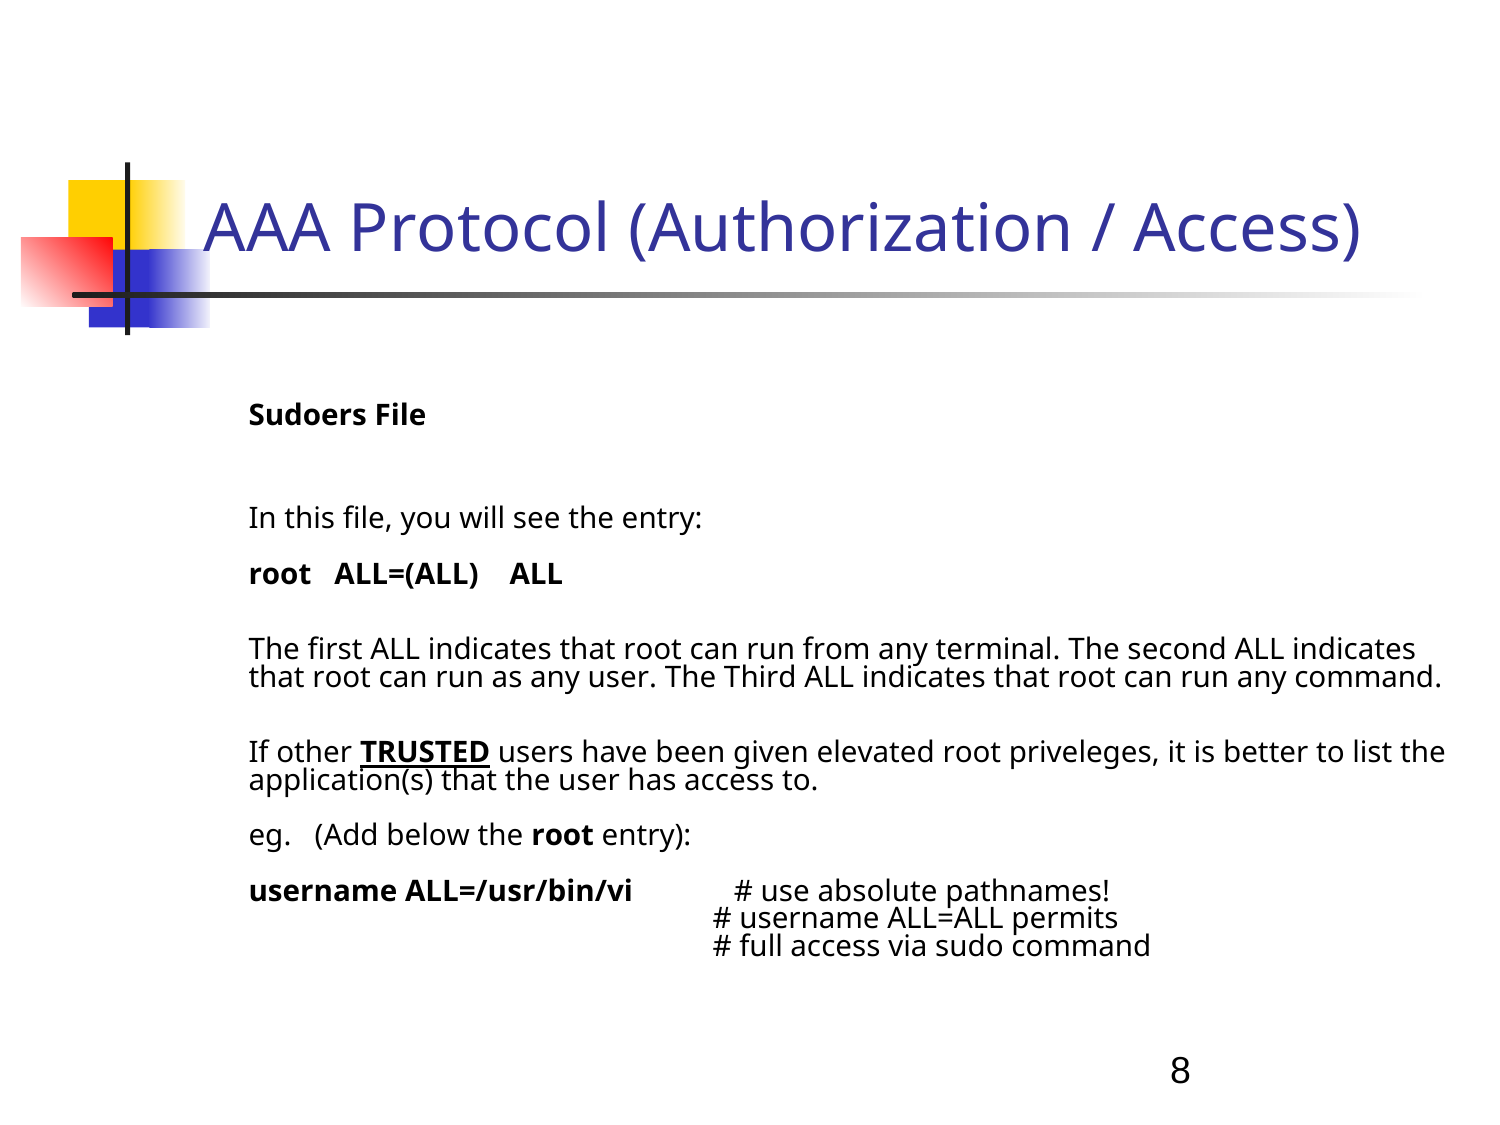

# AAA Protocol (Authorization / Access)
Sudoers File
In this file, you will see the entry:
root ALL=(ALL) ALL
The first ALL indicates that root can run from any terminal. The second ALL indicates that root can run as any user. The Third ALL indicates that root can run any command.
If other TRUSTED users have been given elevated root priveleges, it is better to list the application(s) that the user has access to.
eg. (Add below the root entry):
username ALL=/usr/bin/vi # use absolute pathnames!
 # username ALL=ALL permits
 # full access via sudo command
8